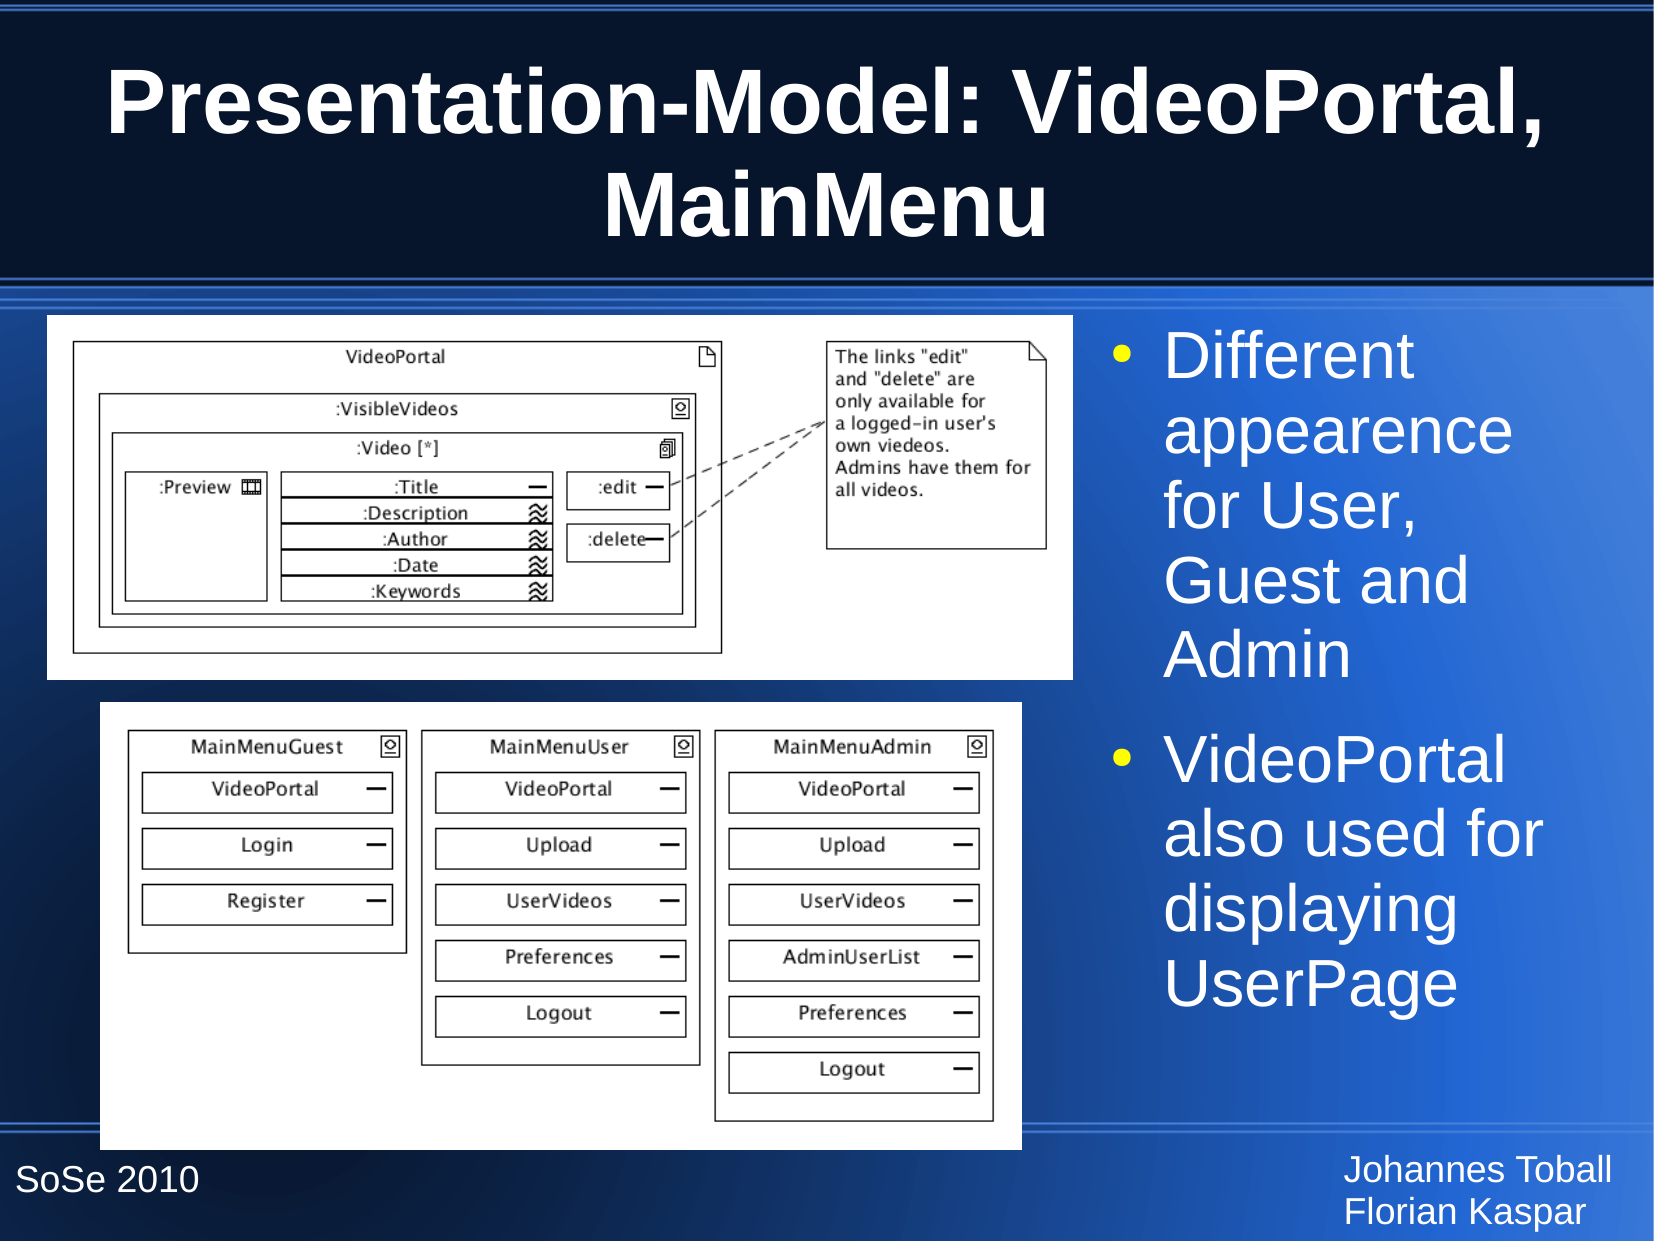

# Presentation-Model: VideoPortal, MainMenu
Different appearence for User, Guest and Admin
VideoPortal also used for displaying UserPage
Johannes Toball
Florian Kaspar
SoSe 2010